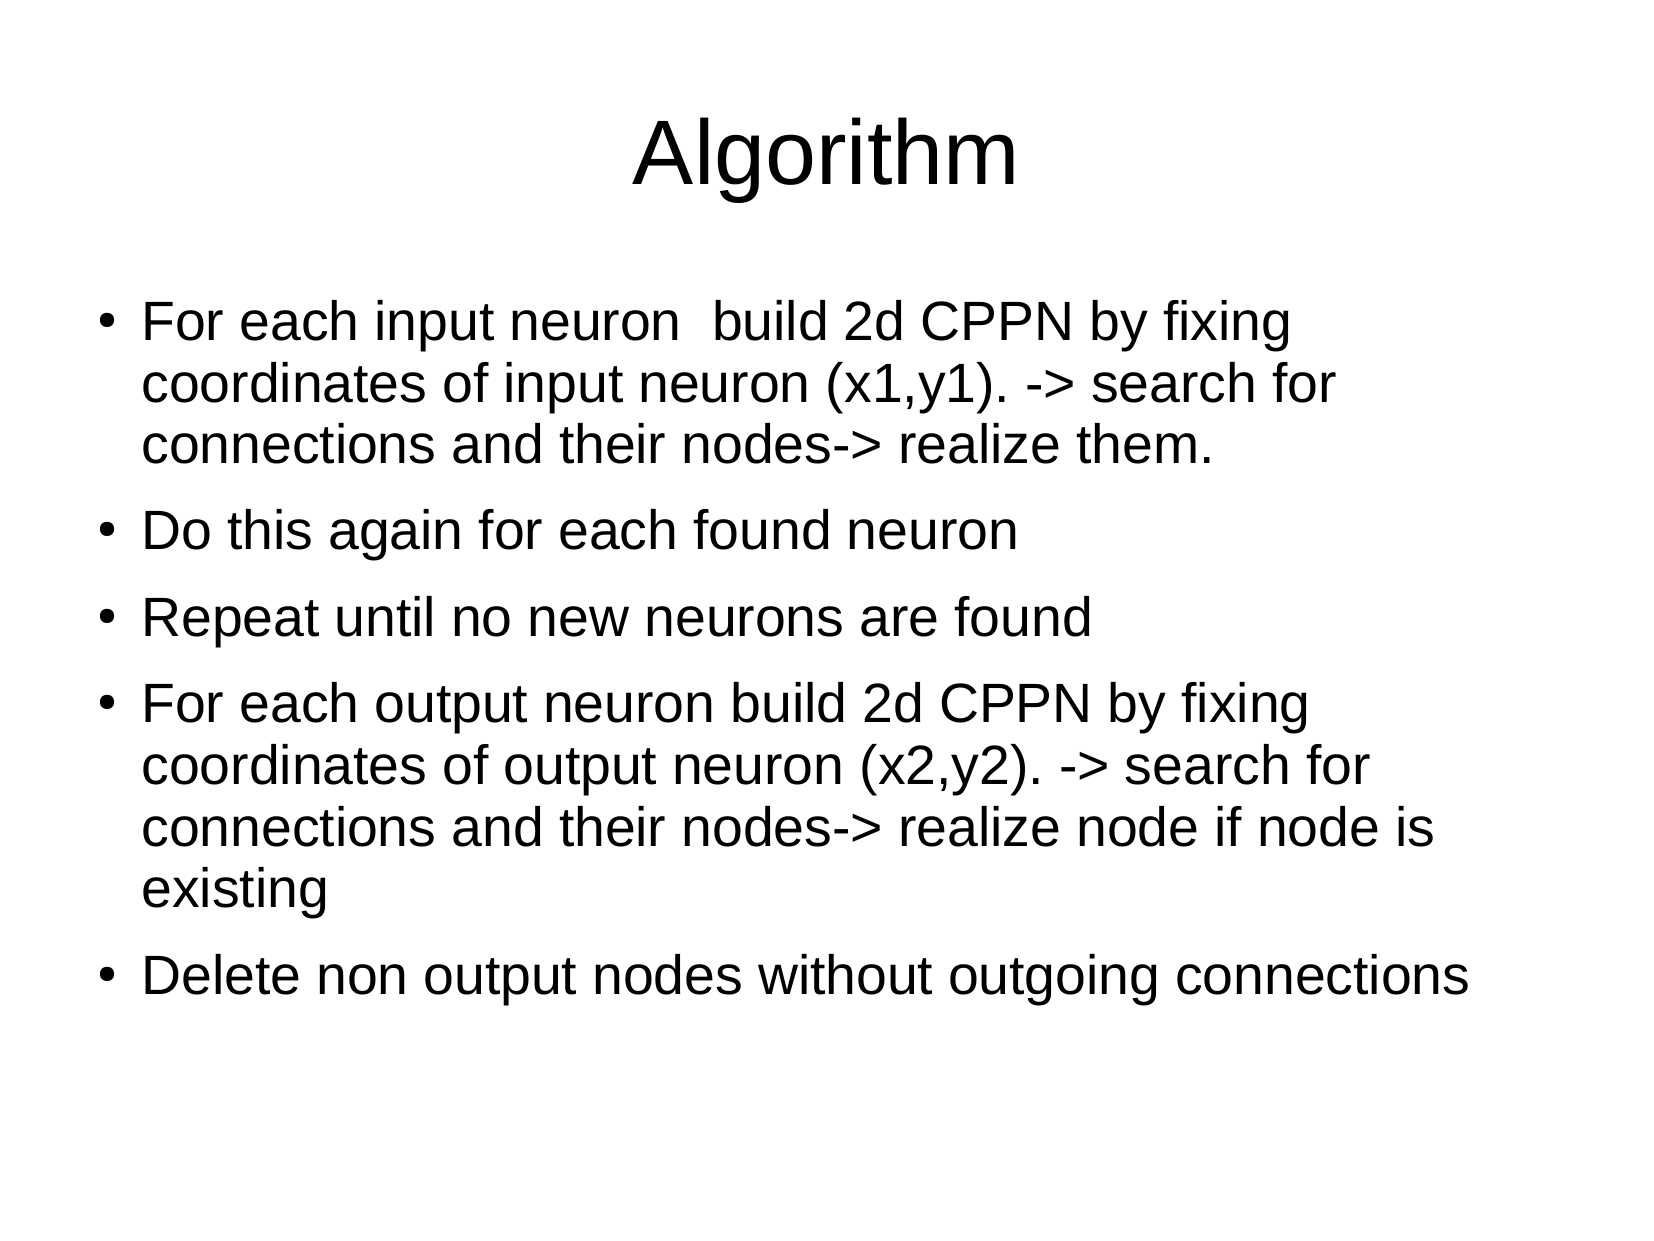

# Algorithm
For each input neuron build 2d CPPN by fixing coordinates of input neuron (x1,y1). -> search for connections and their nodes-> realize them.
Do this again for each found neuron
Repeat until no new neurons are found
For each output neuron build 2d CPPN by fixing coordinates of output neuron (x2,y2). -> search for connections and their nodes-> realize node if node is existing
Delete non output nodes without outgoing connections